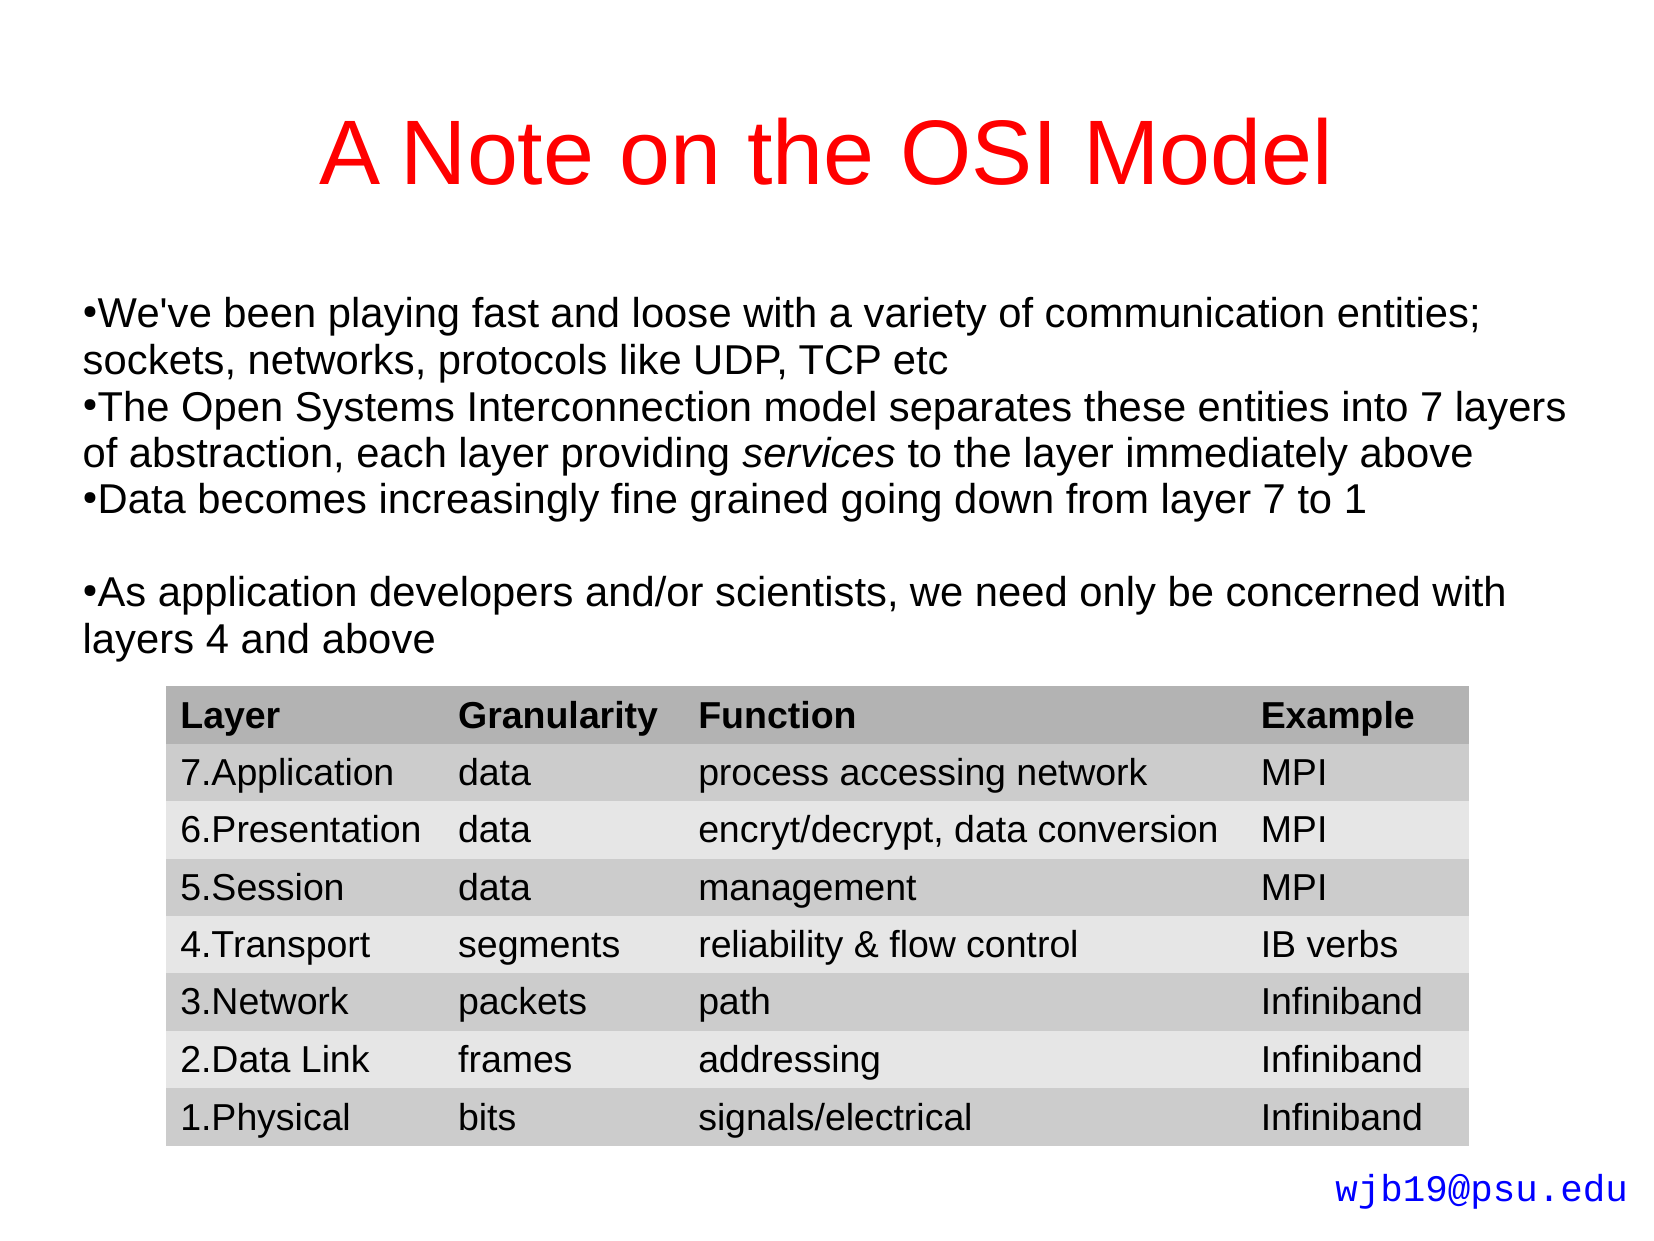

# A Note on the OSI Model
We've been playing fast and loose with a variety of communication entities; sockets, networks, protocols like UDP, TCP etc
The Open Systems Interconnection model separates these entities into 7 layers of abstraction, each layer providing services to the layer immediately above
Data becomes increasingly fine grained going down from layer 7 to 1
As application developers and/or scientists, we need only be concerned with layers 4 and above
| Layer | Granularity | Function | Example |
| --- | --- | --- | --- |
| 7.Application | data | process accessing network | MPI |
| 6.Presentation | data | encryt/decrypt, data conversion | MPI |
| 5.Session | data | management | MPI |
| 4.Transport | segments | reliability & flow control | IB verbs |
| 3.Network | packets | path | Infiniband |
| 2.Data Link | frames | addressing | Infiniband |
| 1.Physical | bits | signals/electrical | Infiniband |
wjb19@psu.edu